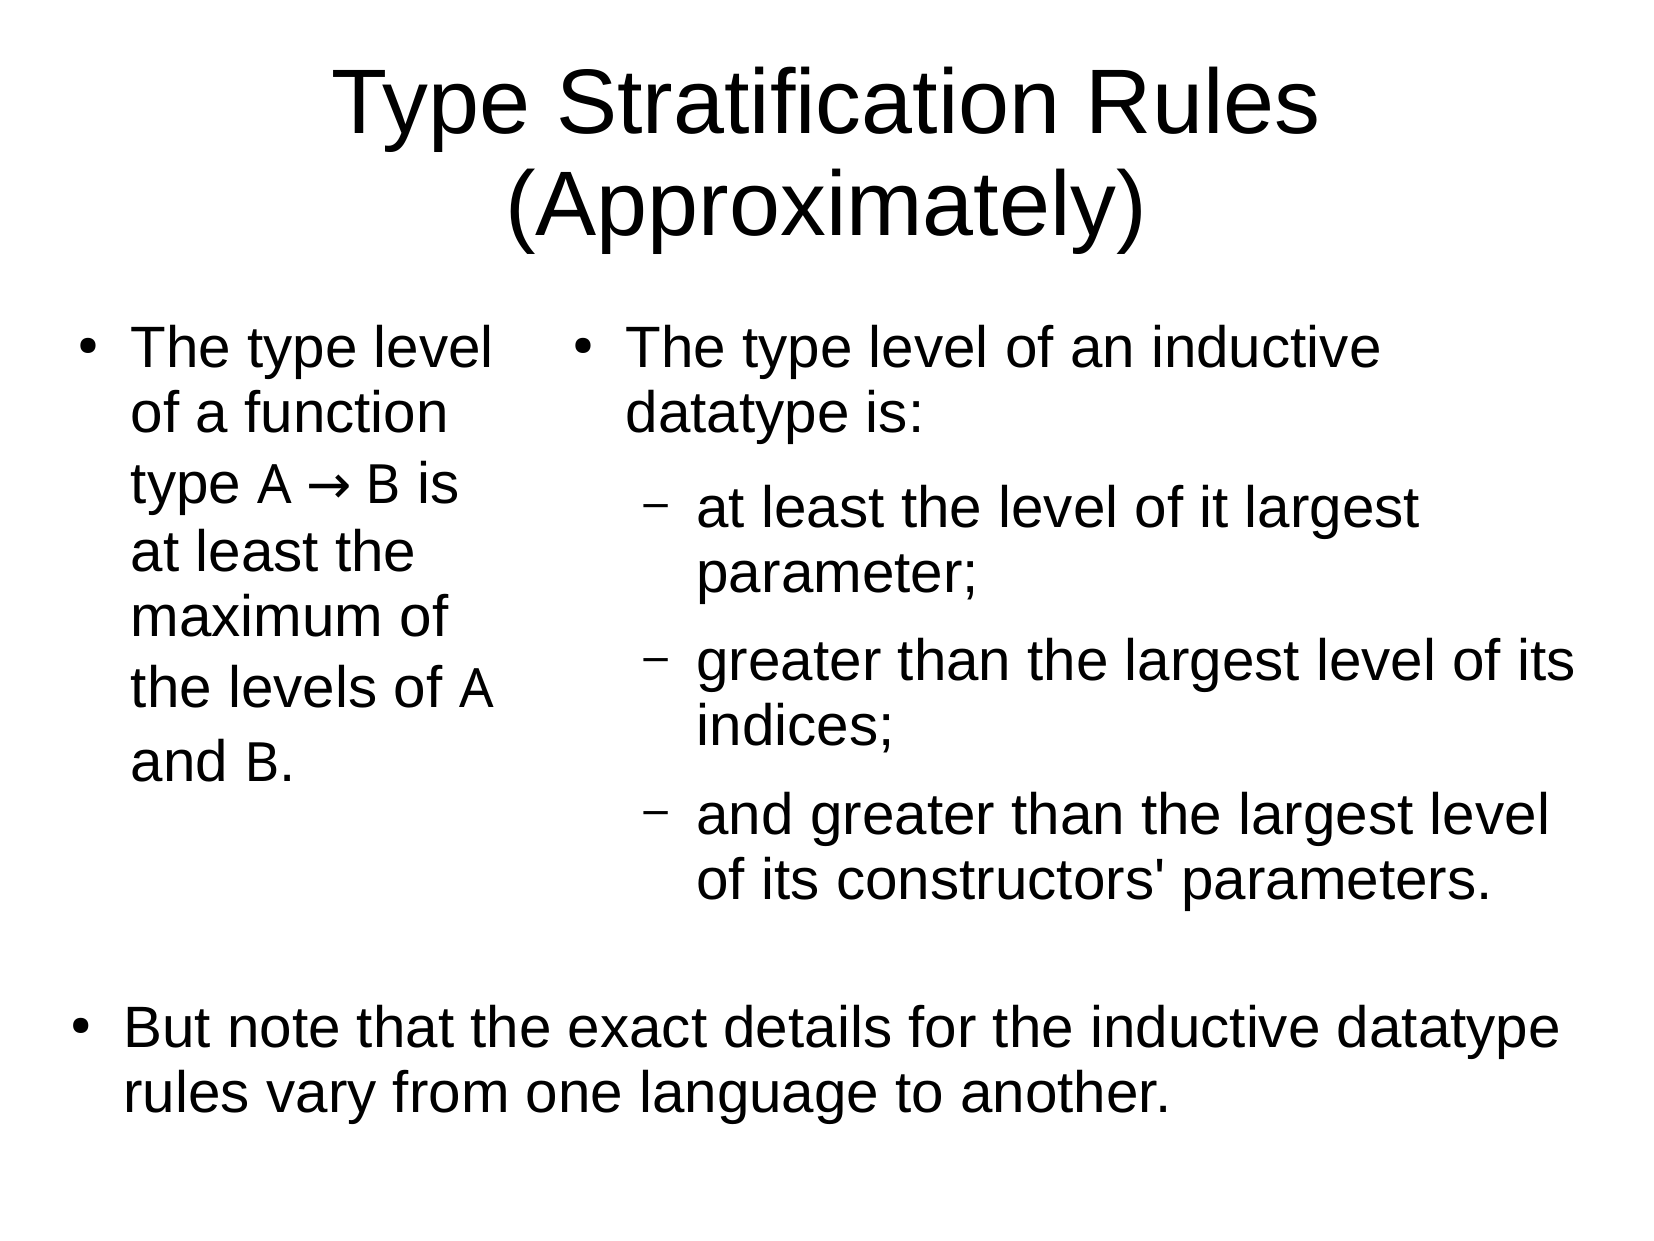

# Type Stratification Rules (Approximately)
The type level of a function type A → B is at least the maximum of the levels of A and B.
The type level of an inductive datatype is:
at least the level of it largest parameter;
greater than the largest level of its indices;
and greater than the largest level of its constructors' parameters.
But note that the exact details for the inductive datatype rules vary from one language to another.